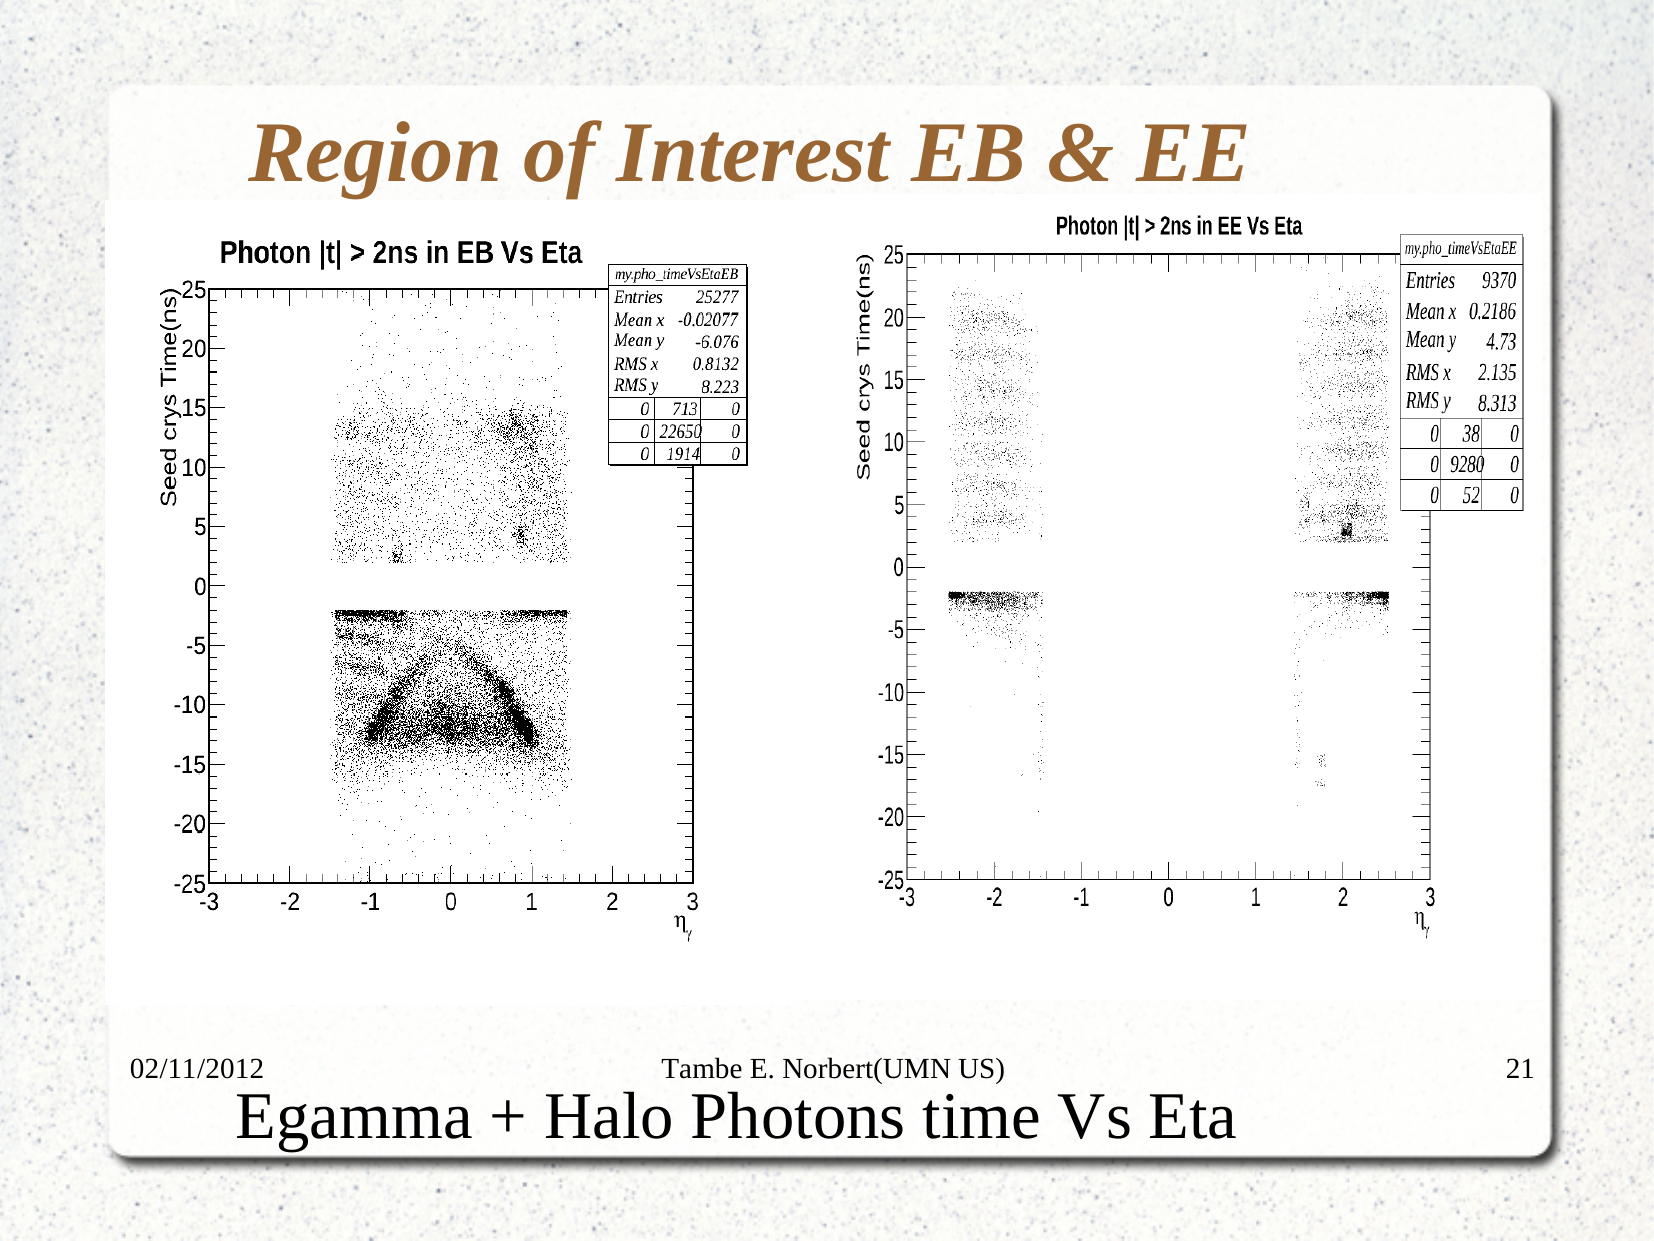

# Region of Interest EB & EE
02/11/2012
Tambe E. Norbert(UMN US)
21
Egamma + Halo Photons time Vs Eta